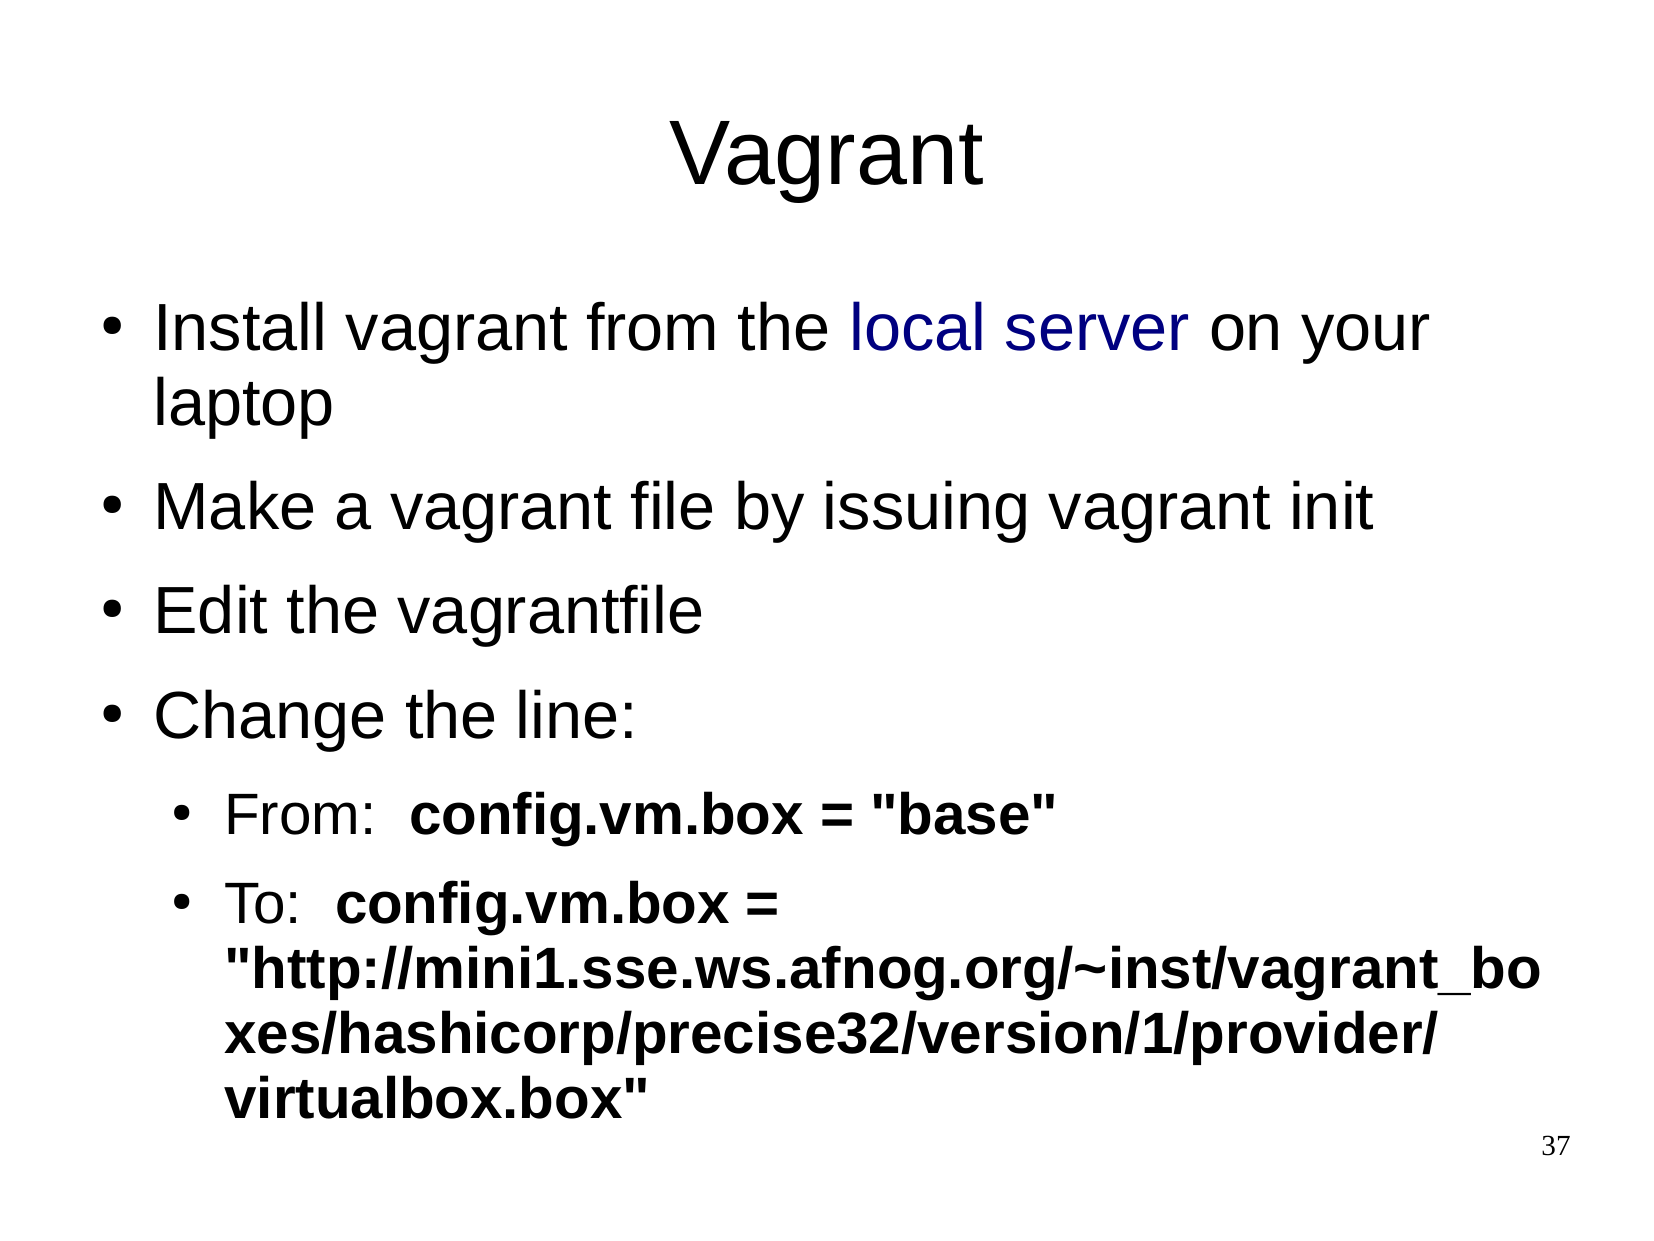

# Vagrant
Install vagrant from the local server on your laptop
Make a vagrant file by issuing vagrant init
Edit the vagrantfile
Change the line:
From: config.vm.box = "base"
To: config.vm.box = "http://mini1.sse.ws.afnog.org/~inst/vagrant_boxes/hashicorp/precise32/version/1/provider/virtualbox.box"
37